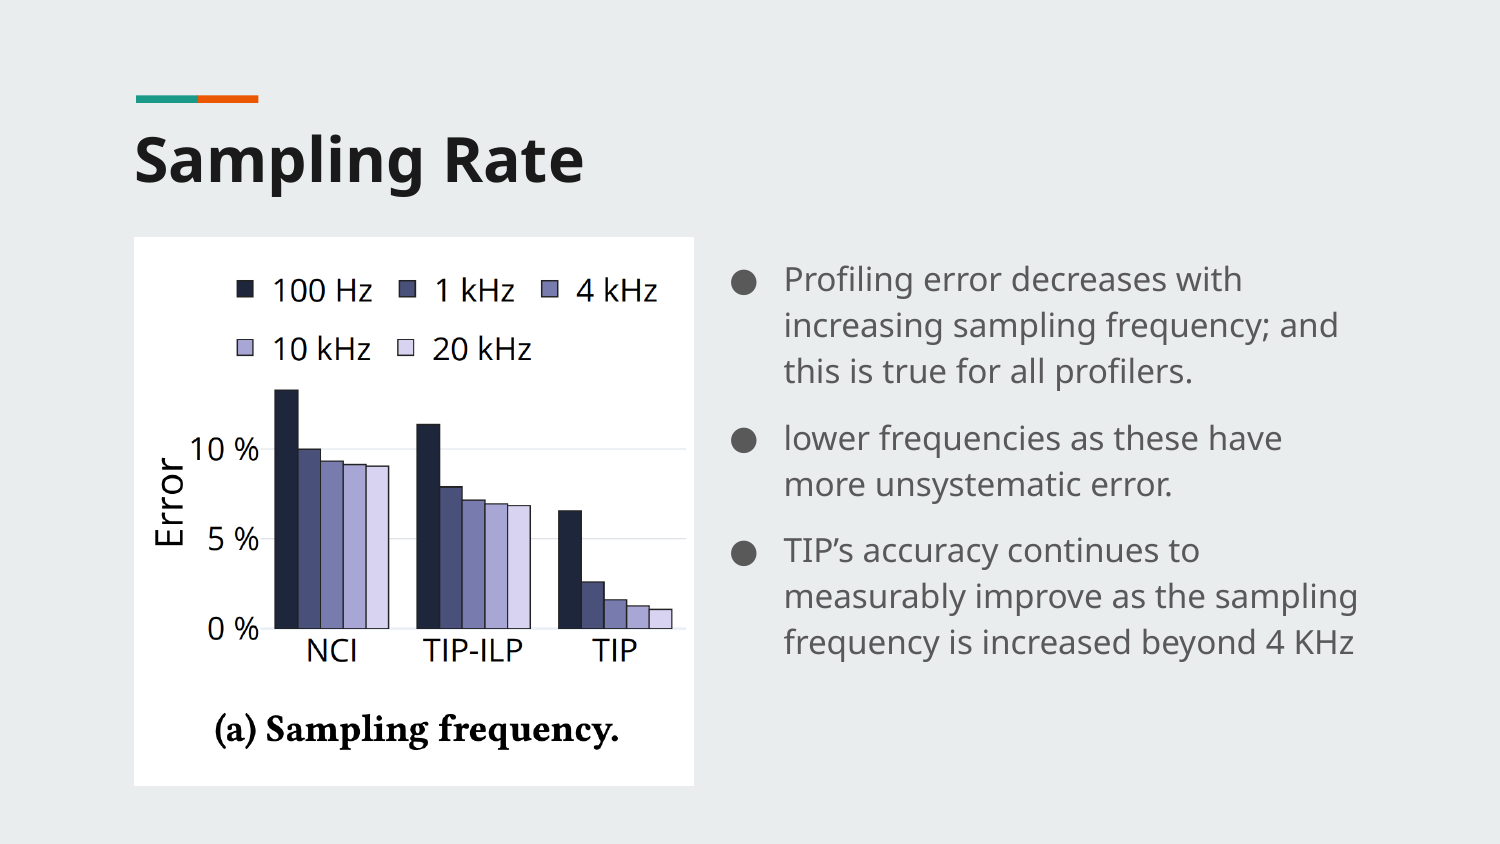

Sampling Rate
Profiling error decreases with increasing sampling frequency; and this is true for all profilers.
lower frequencies as these have more unsystematic error.
TIP’s accuracy continues to measurably improve as the sampling frequency is increased beyond 4 KHz